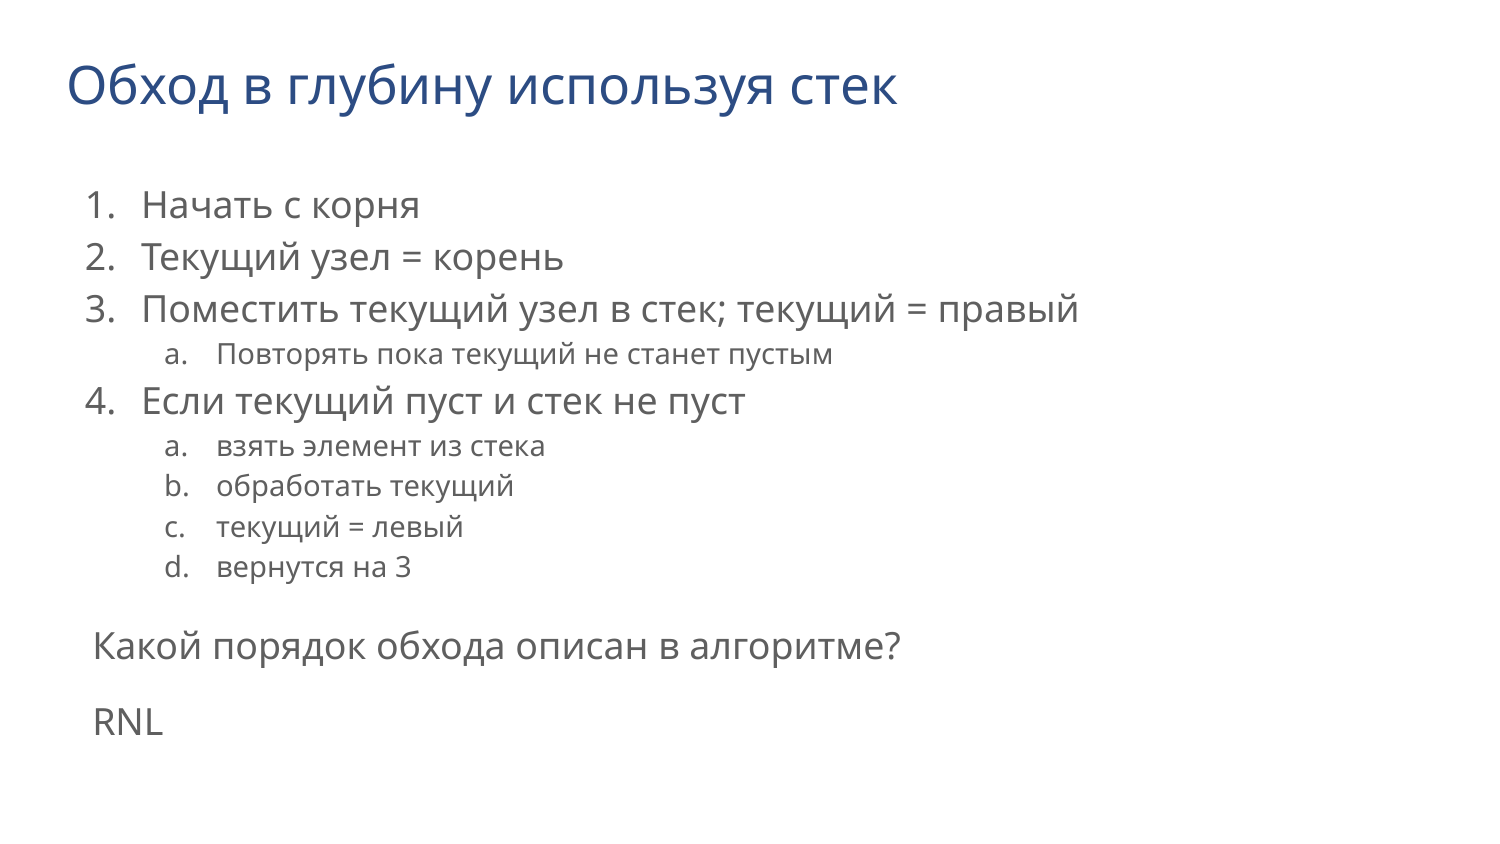

# Обход в глубину используя стек
Начать с корня
Текущий узел = корень
Поместить текущий узел в стек; текущий = правый
Повторять пока текущий не станет пустым
Если текущий пуст и стек не пуст
взять элемент из стека
обработать текущий
текущий = левый
вернутся на 3
Какой порядок обхода описан в алгоритме?
RNL